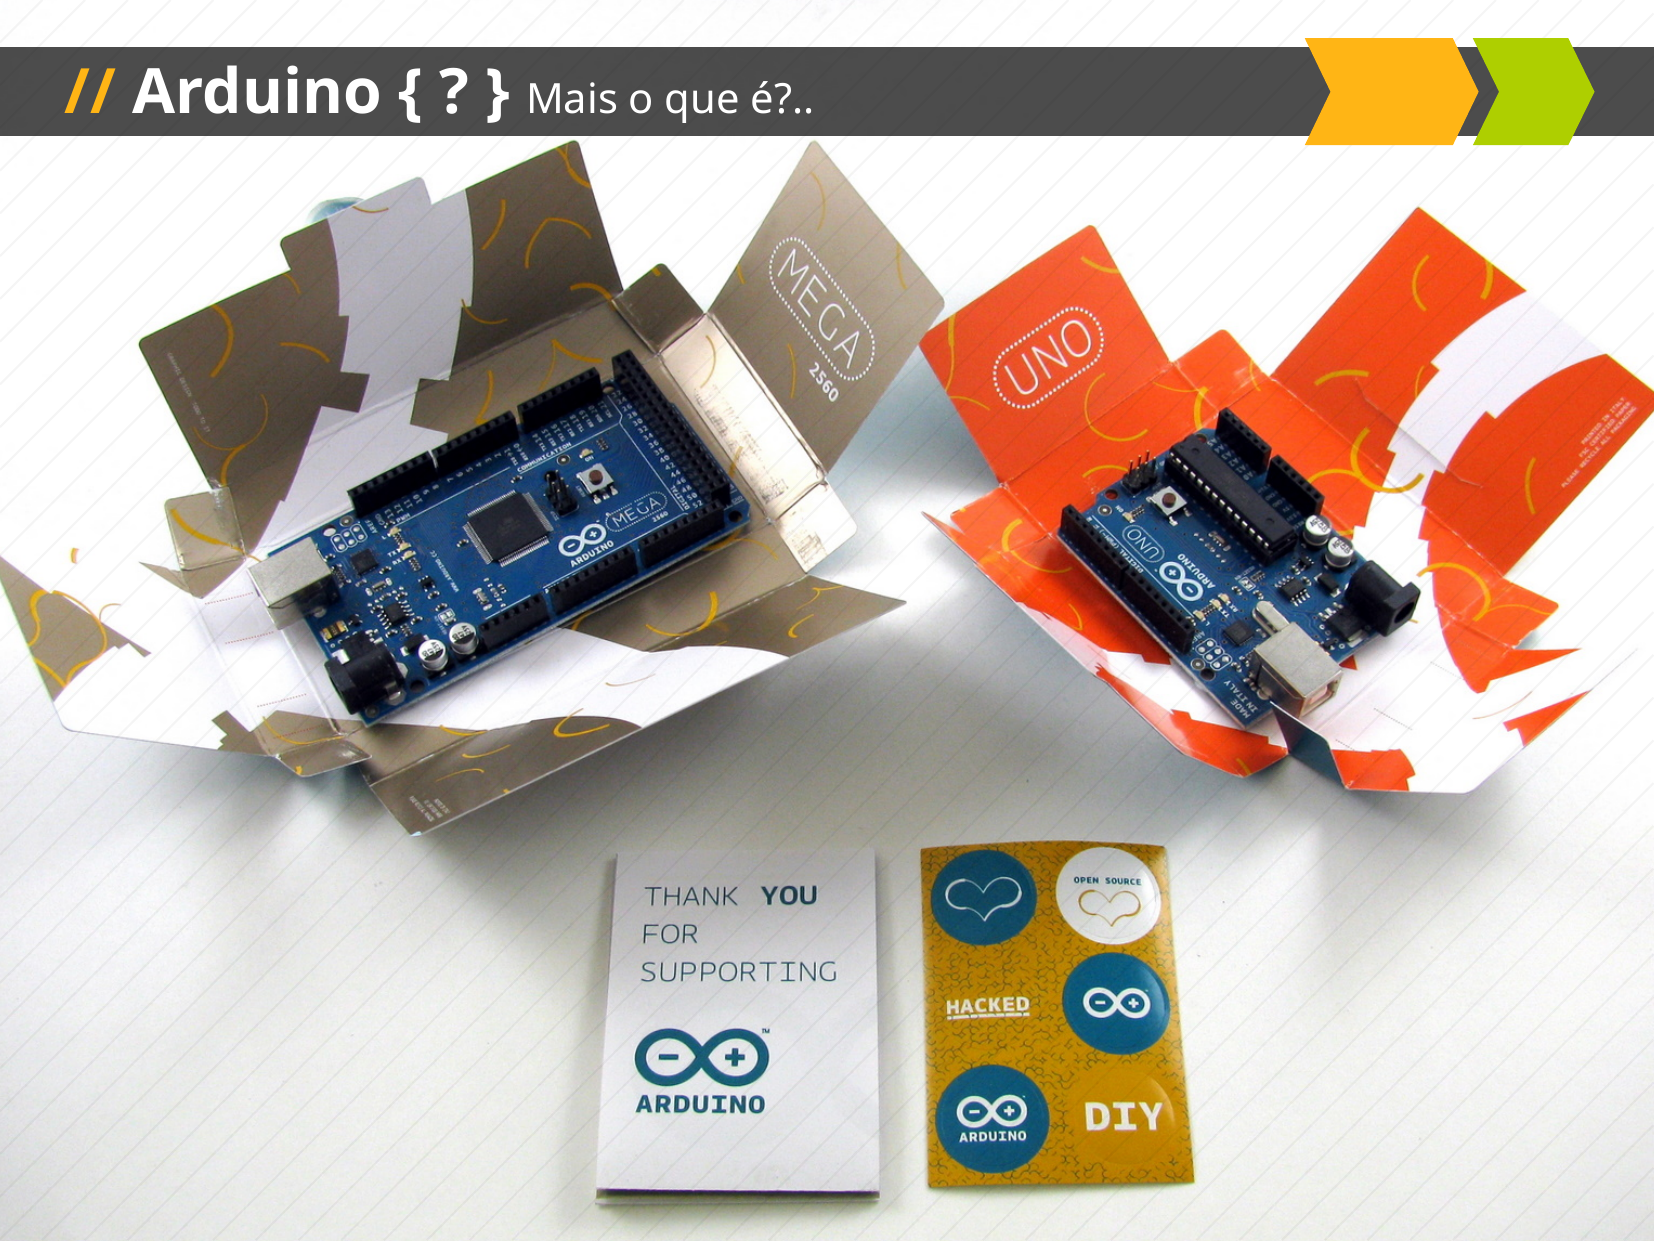

// Arduino { ? } Mais o que é?..